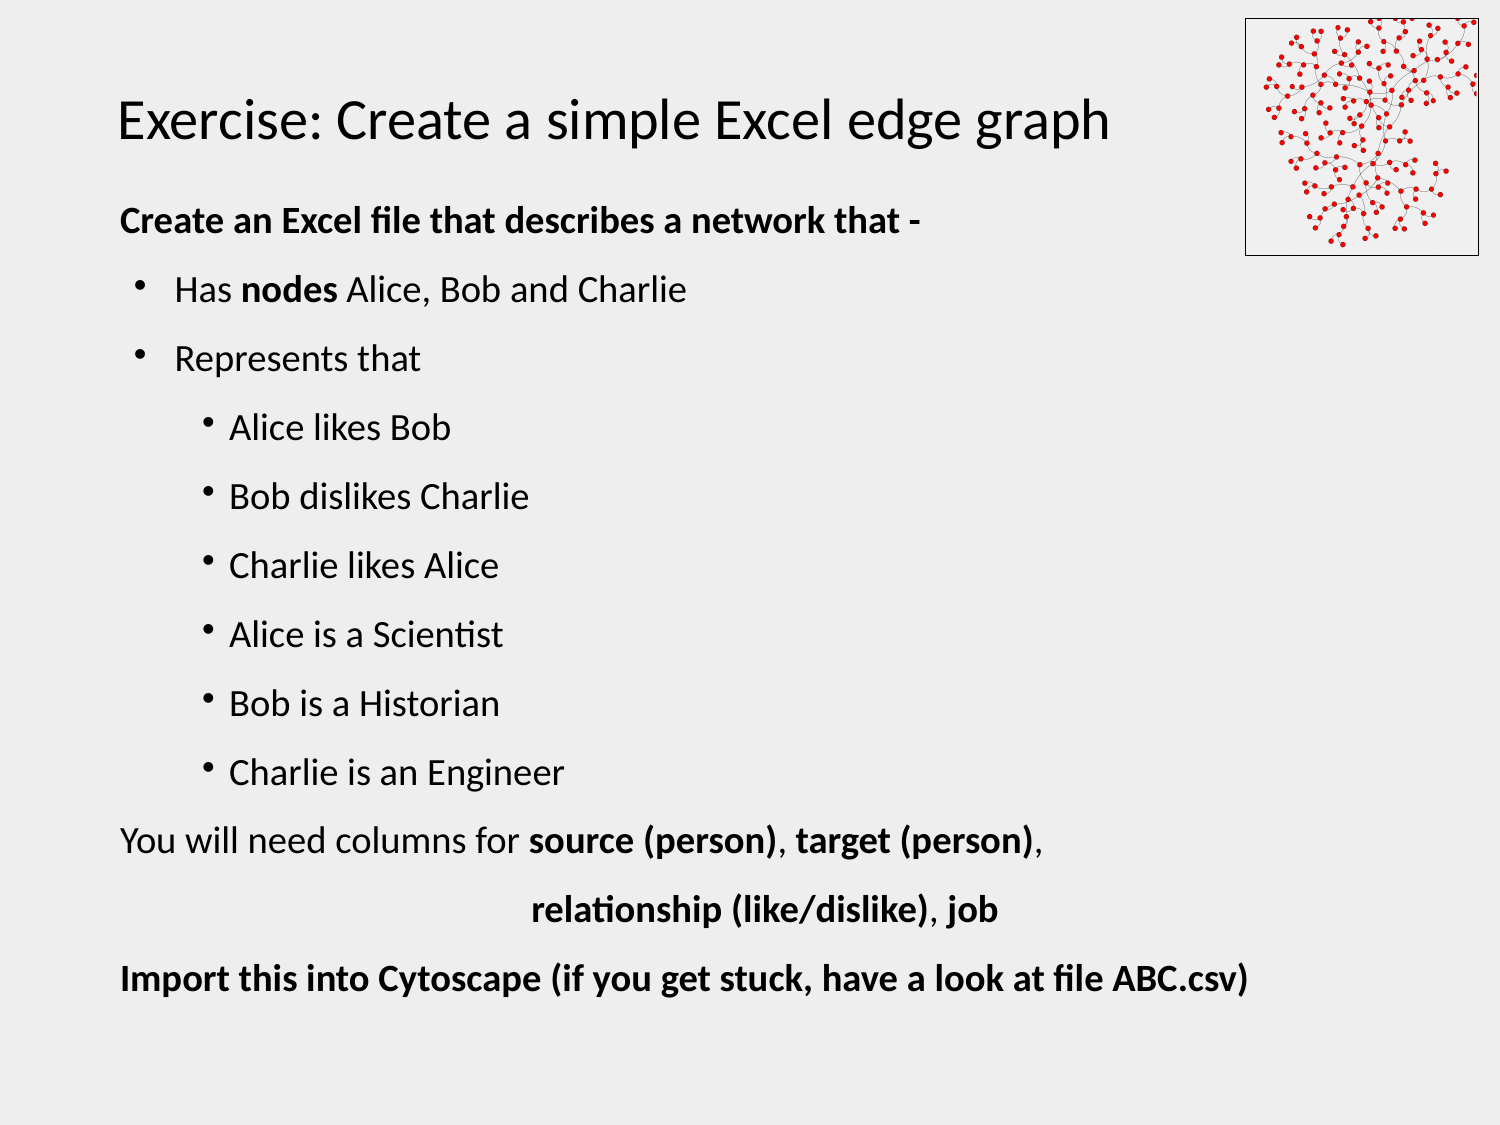

Exercise: Create a simple Excel edge graph
Create an Excel file that describes a network that -
Has nodes Alice, Bob and Charlie
Represents that
Alice likes Bob
Bob dislikes Charlie
Charlie likes Alice
Alice is a Scientist
Bob is a Historian
Charlie is an Engineer
You will need columns for source (person), target (person),
 relationship (like/dislike), job
Import this into Cytoscape (if you get stuck, have a look at file ABC.csv)